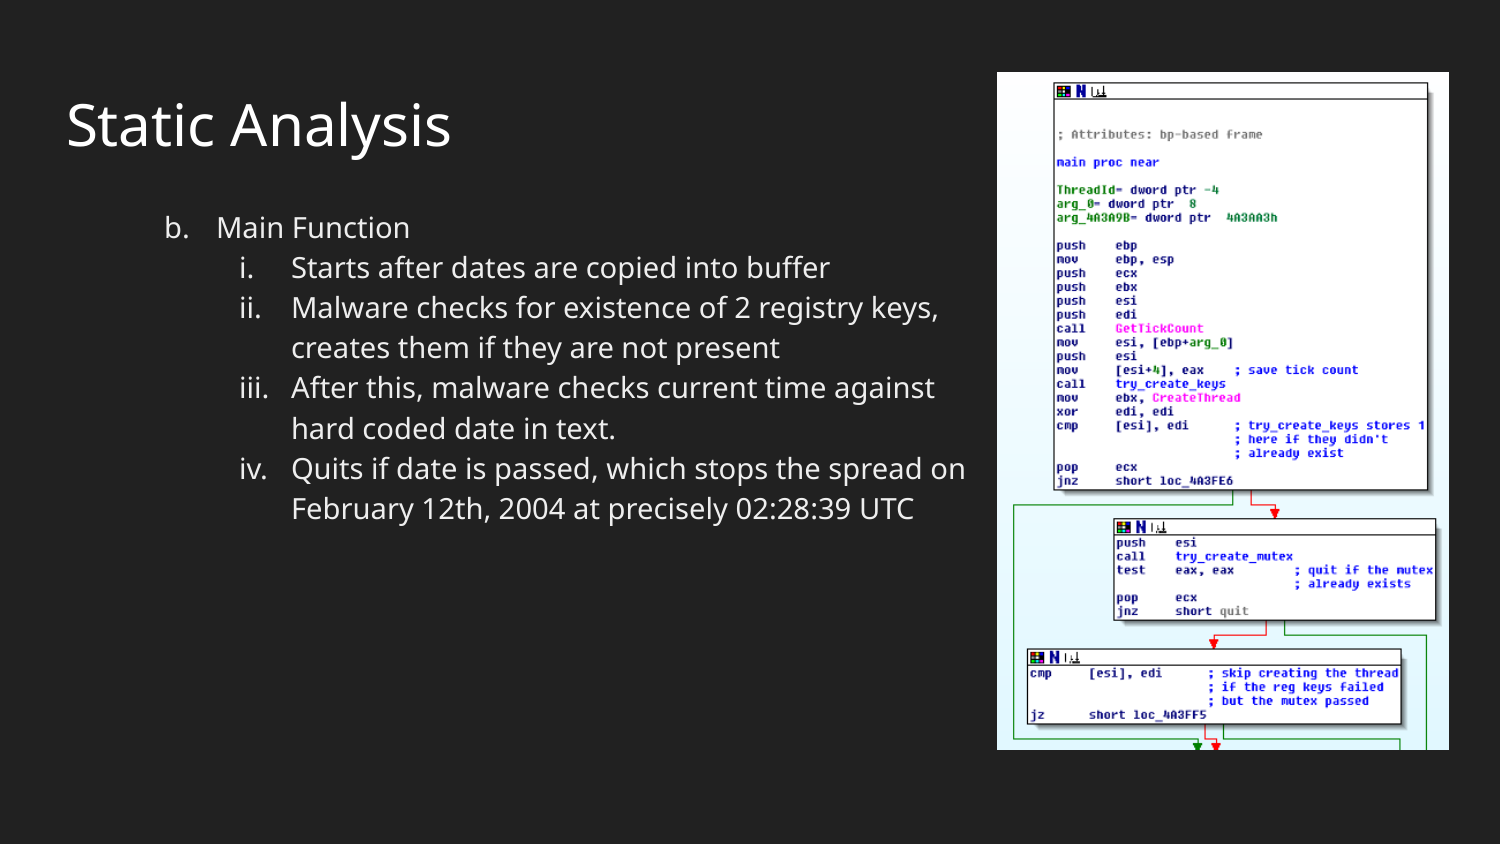

# Static Analysis
Main Function
Starts after dates are copied into buffer
Malware checks for existence of 2 registry keys, creates them if they are not present
After this, malware checks current time against hard coded date in text.
Quits if date is passed, which stops the spread on February 12th, 2004 at precisely 02:28:39 UTC